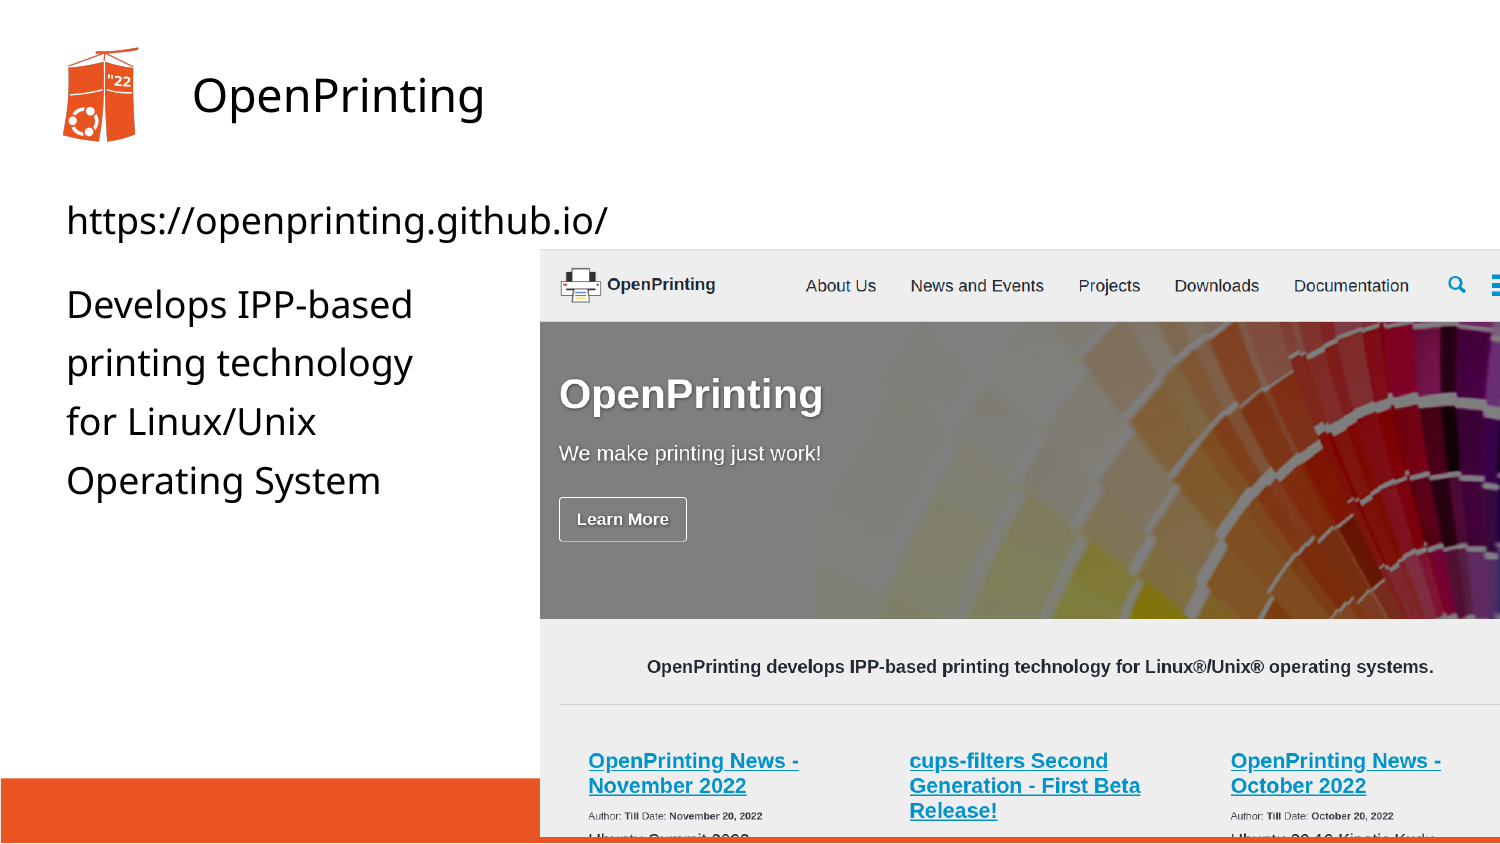

# OpenPrinting
https://openprinting.github.io/
Develops IPP-based
printing technology
for Linux/Unix
Operating System
3
UbuCon Asia 2022 | 2020's Ubuntu Desktop Printing Technology